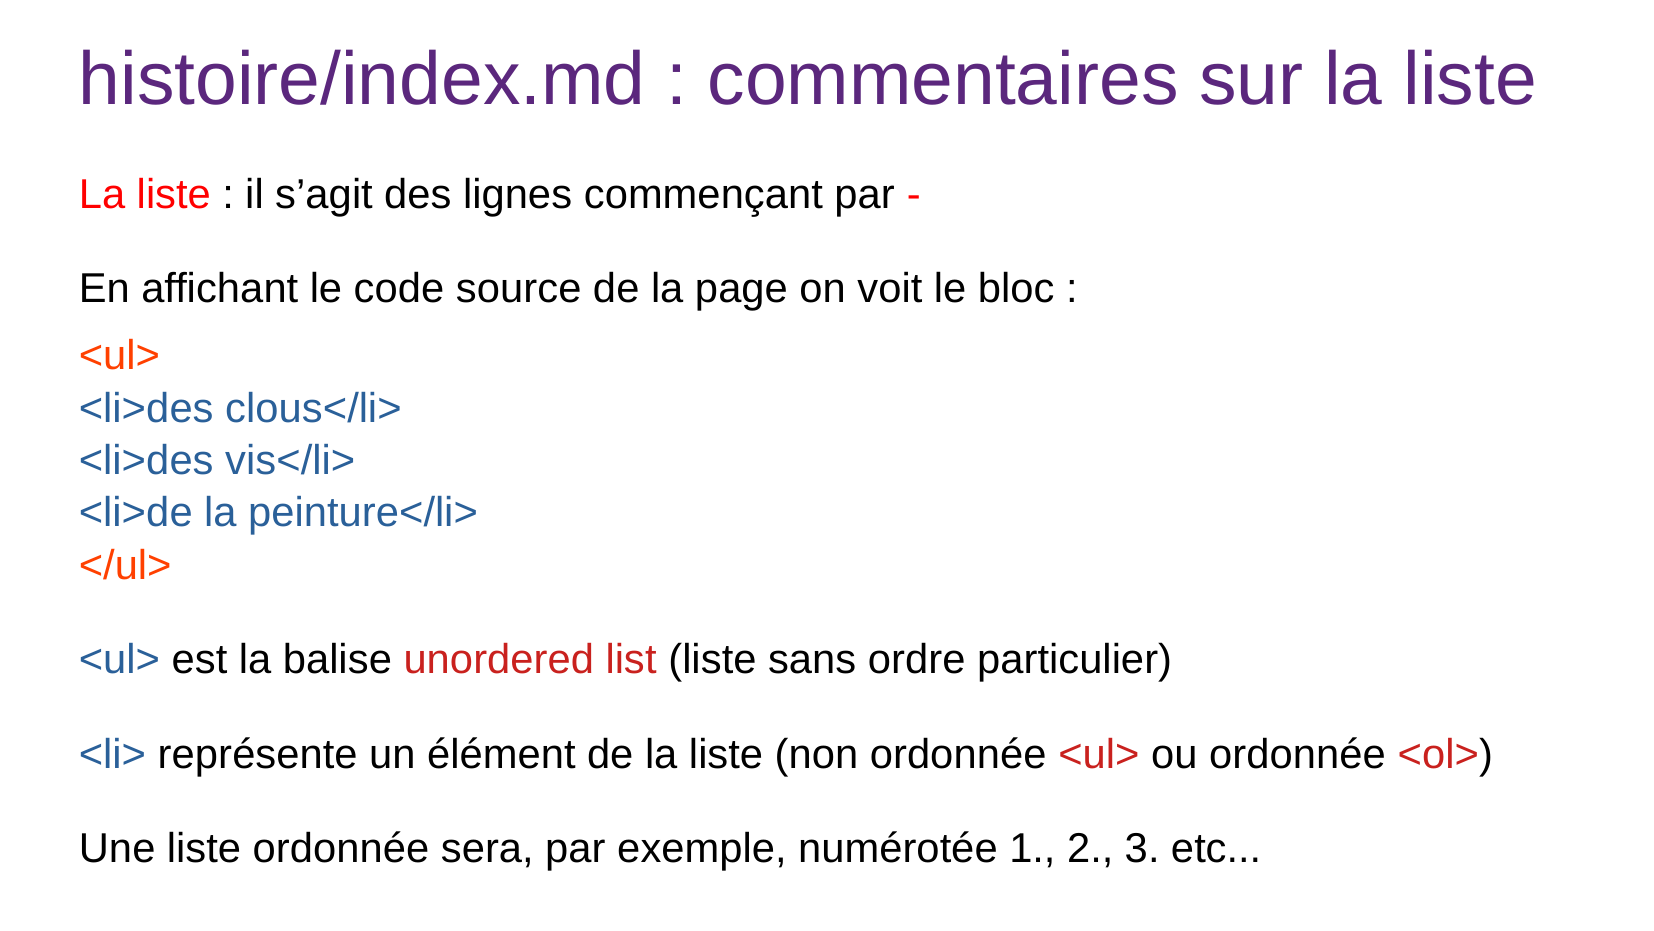

# histoire/index.md : commentaires sur la liste
La liste : il s’agit des lignes commençant par -
En affichant le code source de la page on voit le bloc :
<ul>
<li>des clous</li>
<li>des vis</li>
<li>de la peinture</li>
</ul>
<ul> est la balise unordered list (liste sans ordre particulier)
<li> représente un élément de la liste (non ordonnée <ul> ou ordonnée <ol>)
Une liste ordonnée sera, par exemple, numérotée 1., 2., 3. etc...